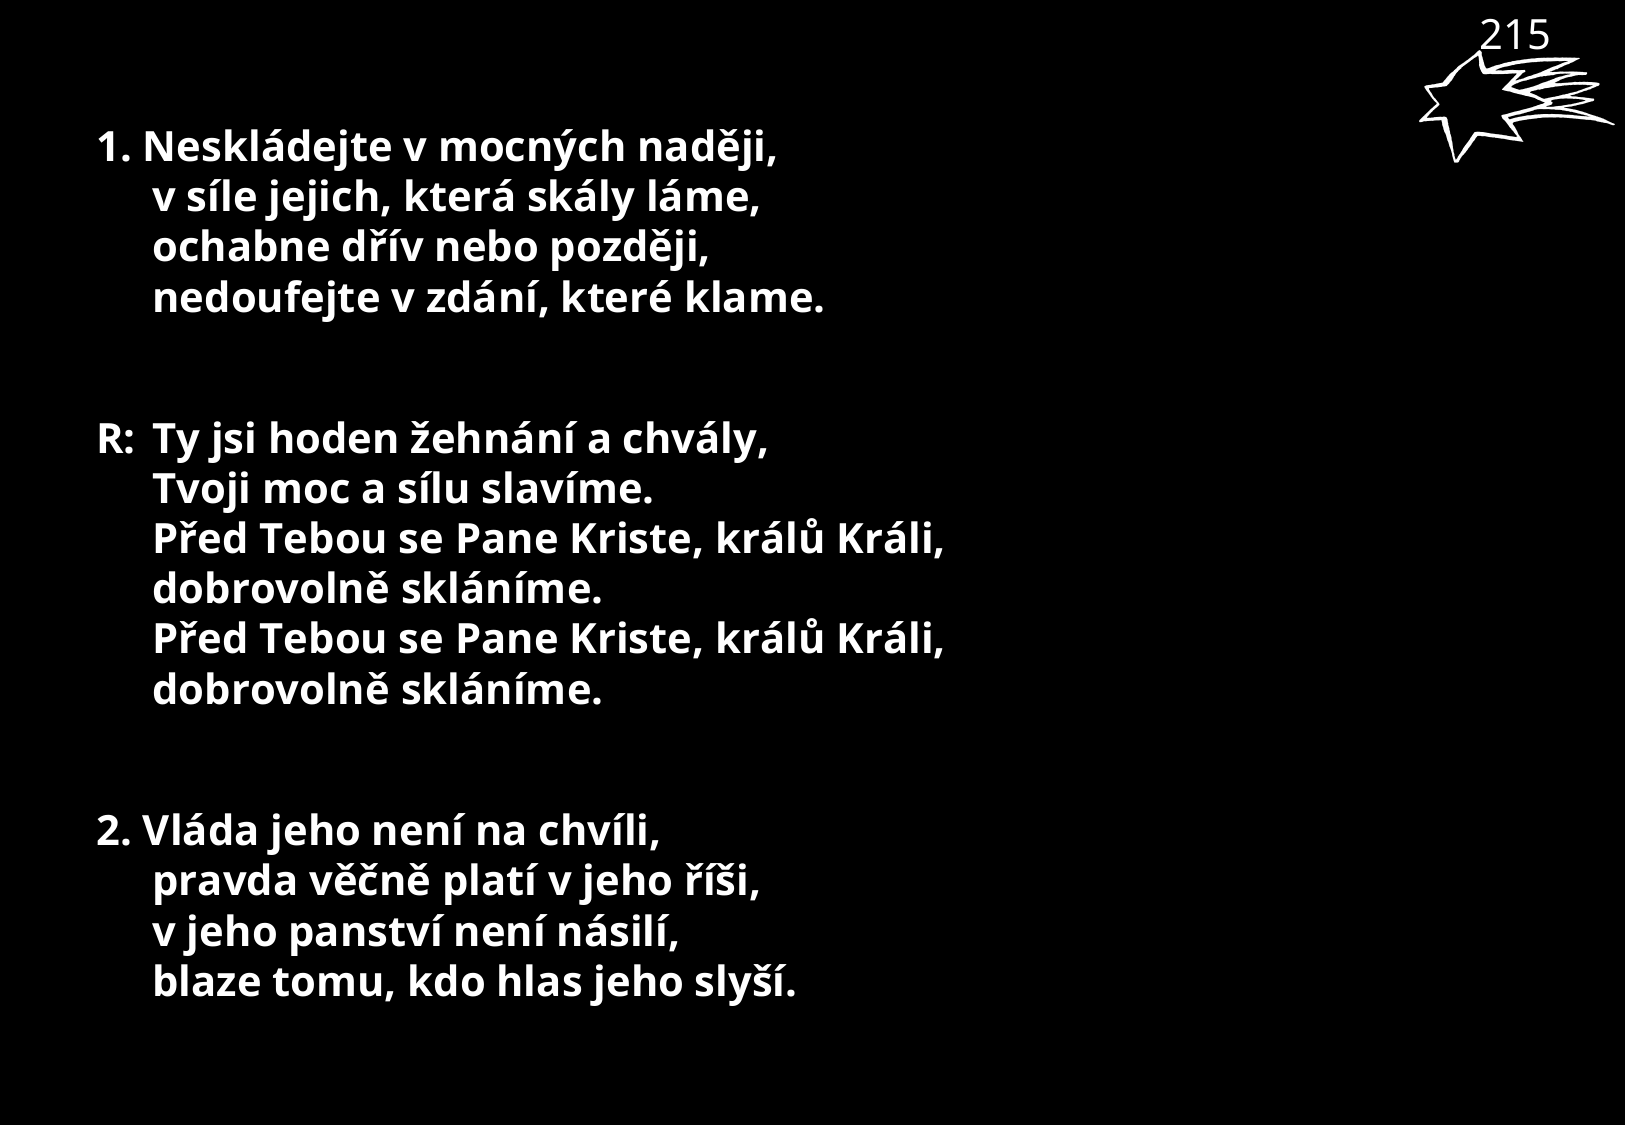

215
# 1. Neskládejte v mocných naději, v síle jejich, která skály láme, ochabne dřív nebo později, nedoufejte v zdání, které klame.
R: 	Ty jsi hoden žehnání a chvály,
Tvoji moc a sílu slavíme.
Před Tebou se Pane Kriste, králů Králi,
dobrovolně skláníme.
Před Tebou se Pane Kriste, králů Králi,
dobrovolně skláníme.
2. Vláda jeho není na chvíli,
pravda věčně platí v jeho říši,
v jeho panství není násilí,
blaze tomu, kdo hlas jeho slyší.